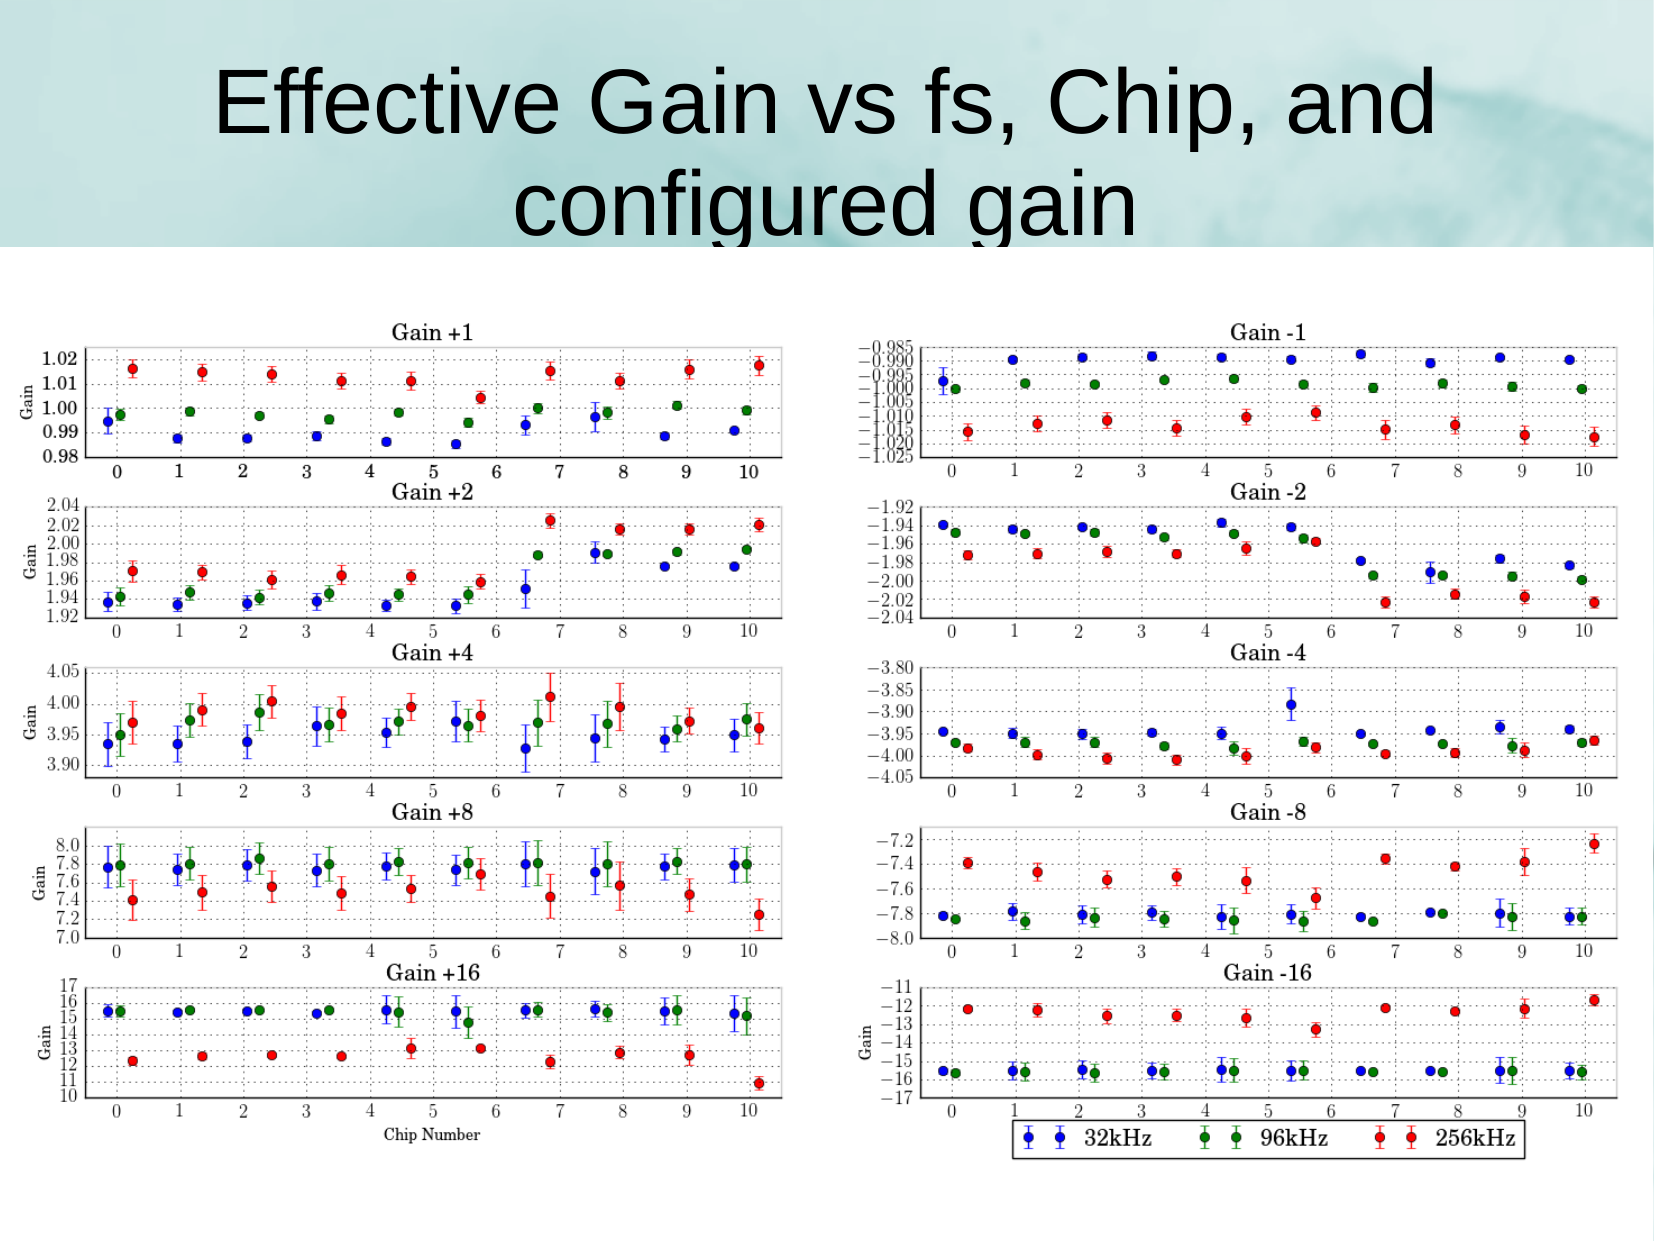

# Effective Gain vs fs, Chip, and configured gain